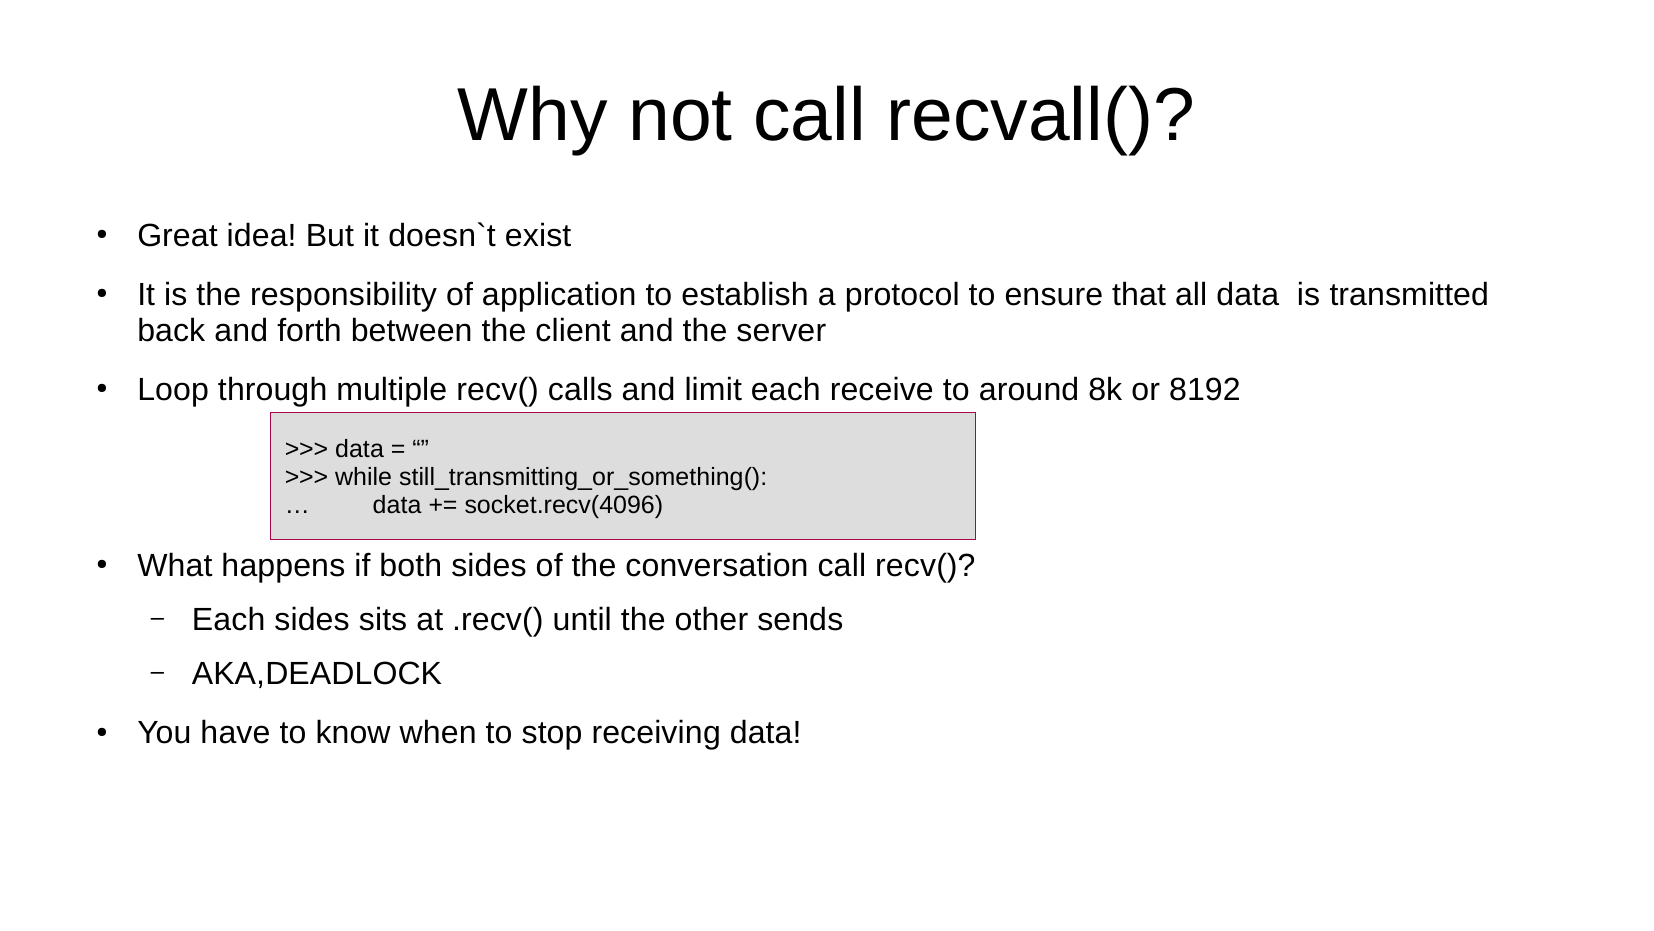

# Why not call recvall()?
Great idea! But it doesn`t exist
It is the responsibility of application to establish a protocol to ensure that all data is transmitted back and forth between the client and the server
Loop through multiple recv() calls and limit each receive to around 8k or 8192
What happens if both sides of the conversation call recv()?
Each sides sits at .recv() until the other sends
AKA,DEADLOCK
You have to know when to stop receiving data!
>>> data = “”
>>> while still_transmitting_or_something():
… data += socket.recv(4096)